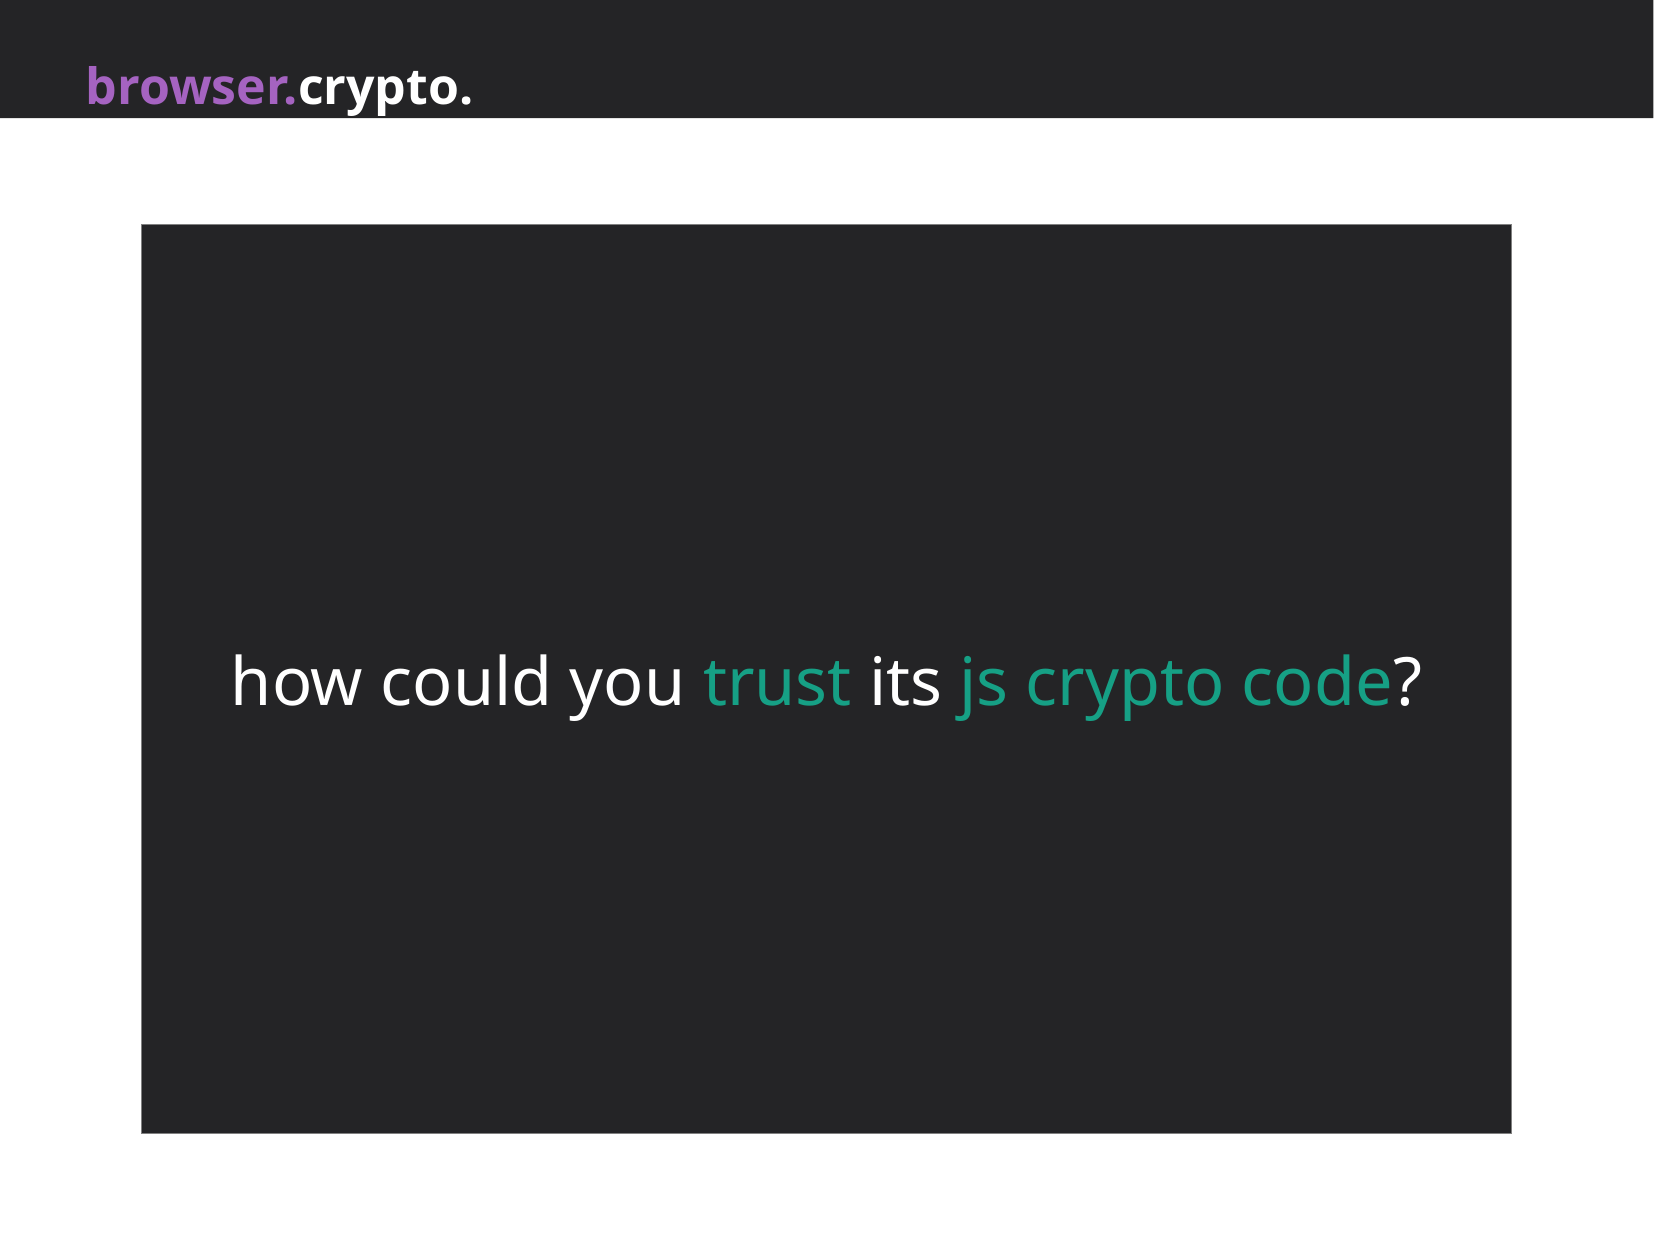

browser.crypto.
how could you trust its js crypto code?
if you don't trust them to do
crypto for you